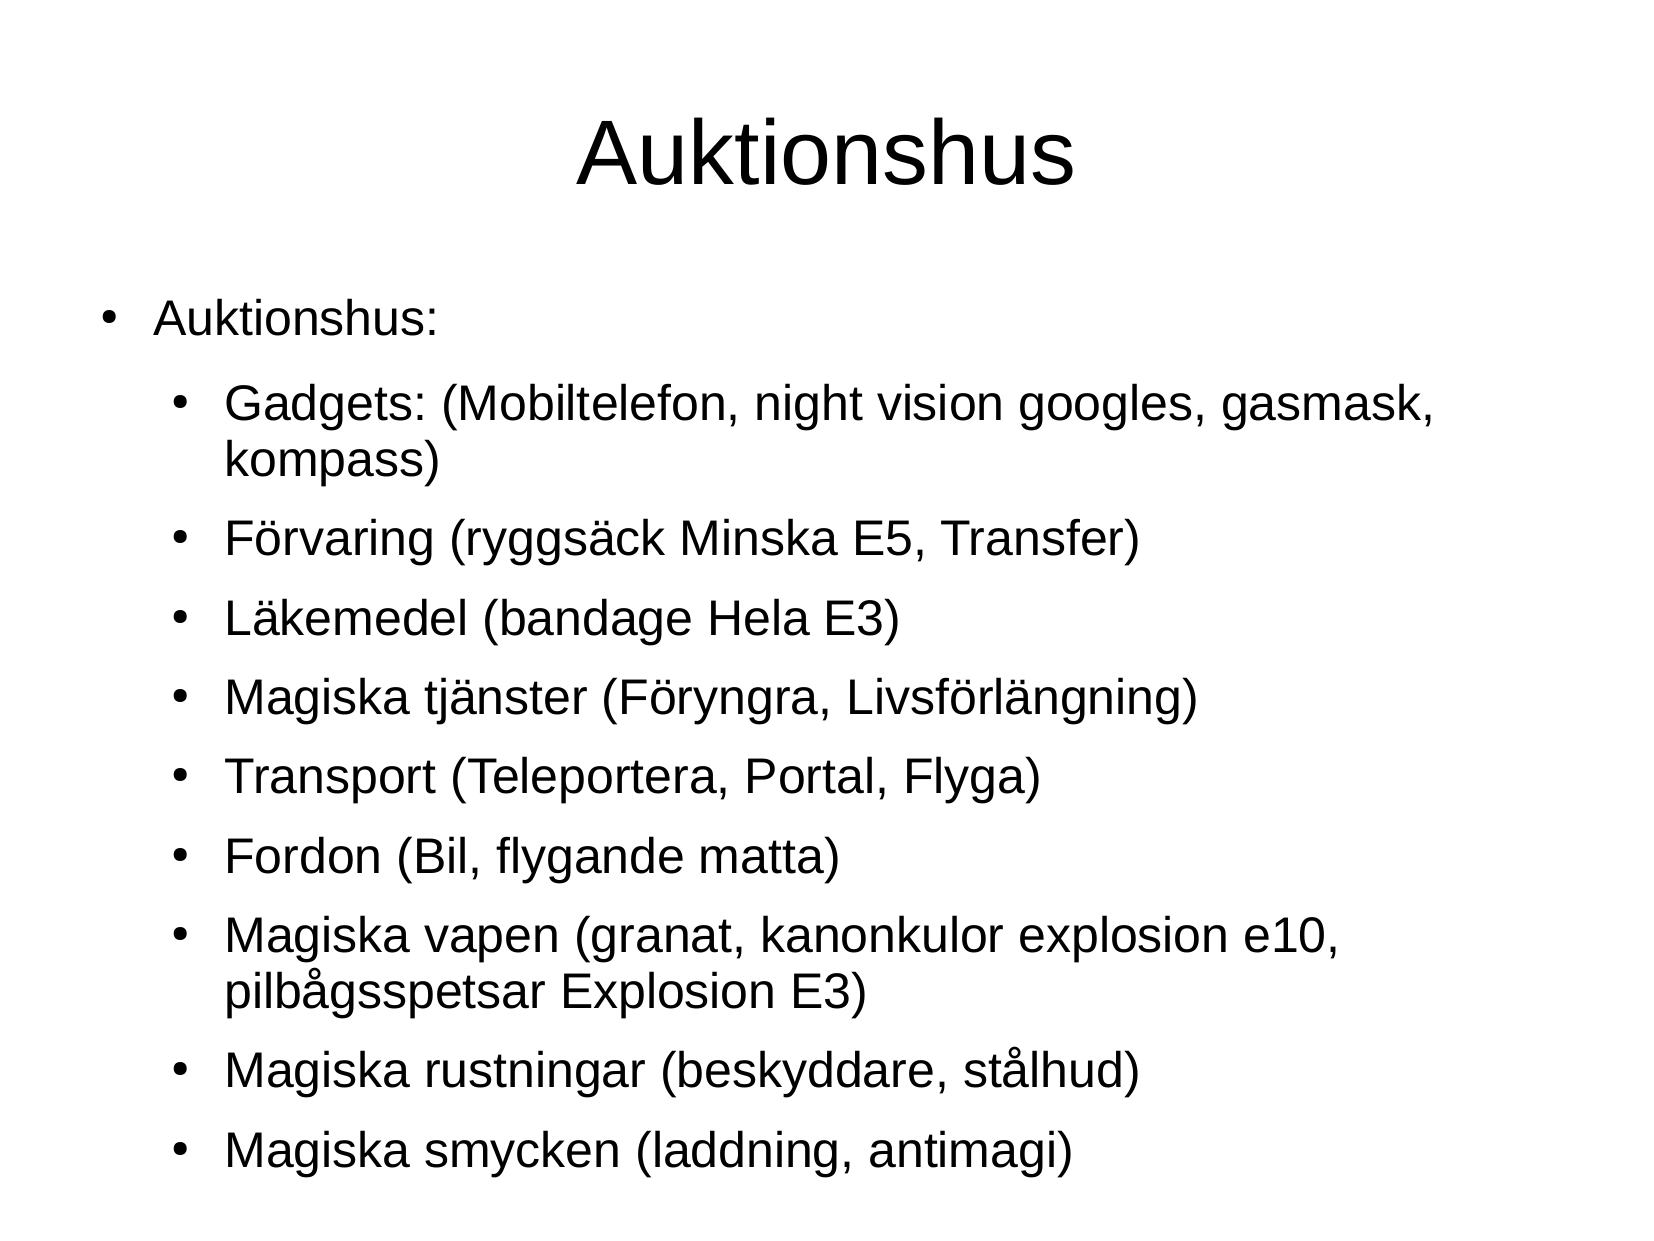

# Auktionshus
Auktionshus:
Gadgets: (Mobiltelefon, night vision googles, gasmask, kompass)
Förvaring (ryggsäck Minska E5, Transfer)
Läkemedel (bandage Hela E3)
Magiska tjänster (Föryngra, Livsförlängning)
Transport (Teleportera, Portal, Flyga)
Fordon (Bil, flygande matta)
Magiska vapen (granat, kanonkulor explosion e10, pilbågsspetsar Explosion E3)
Magiska rustningar (beskyddare, stålhud)
Magiska smycken (laddning, antimagi)